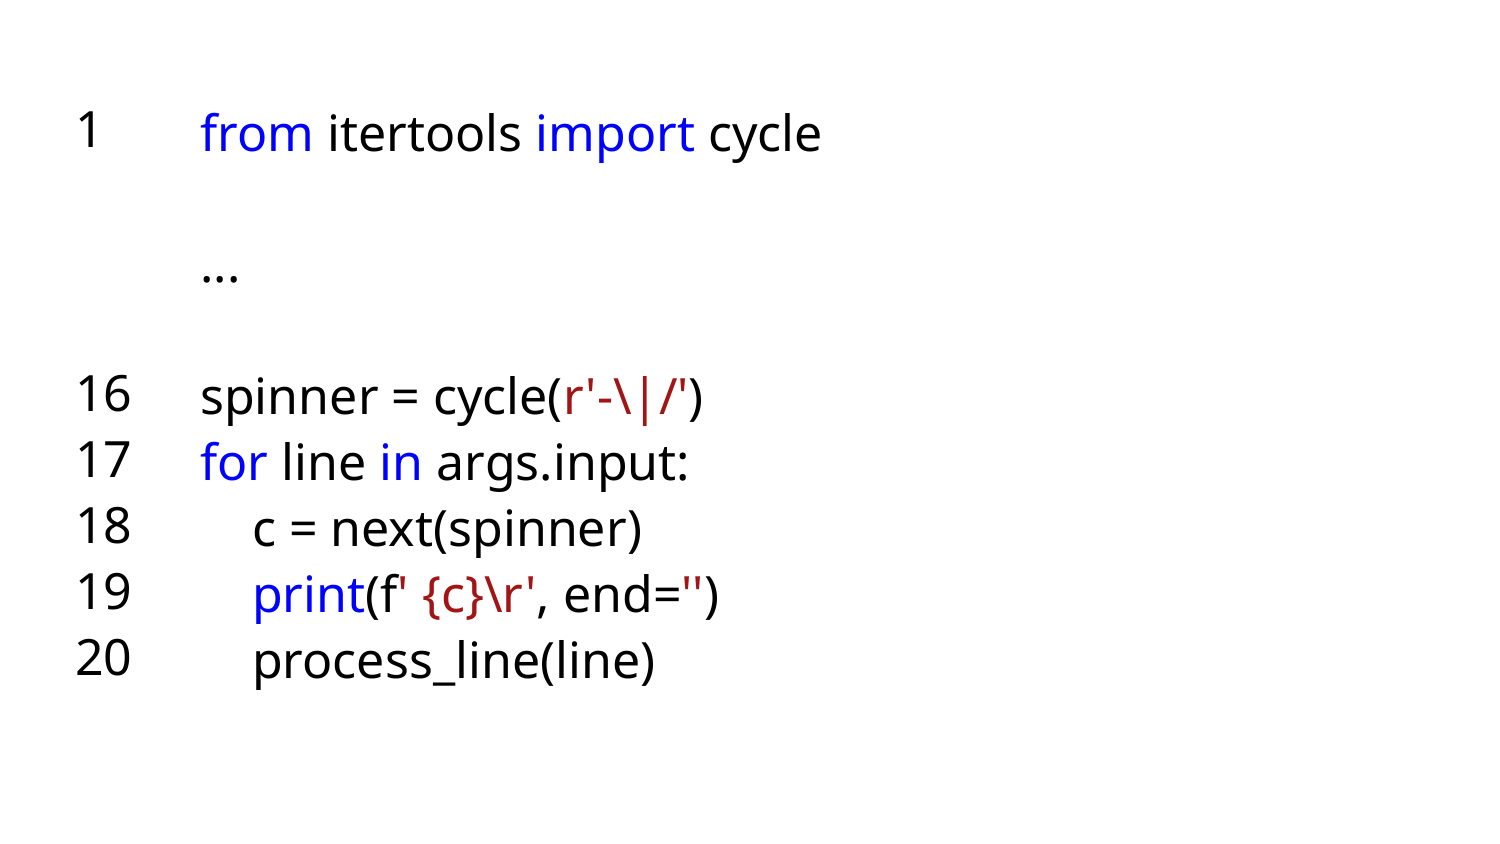

1
16
17
18
19
20
# from itertools import cycle ... spinner = cycle(r'-\|/') for line in args.input: c = next(spinner) print(f' {c}\r', end='') process_line(line)